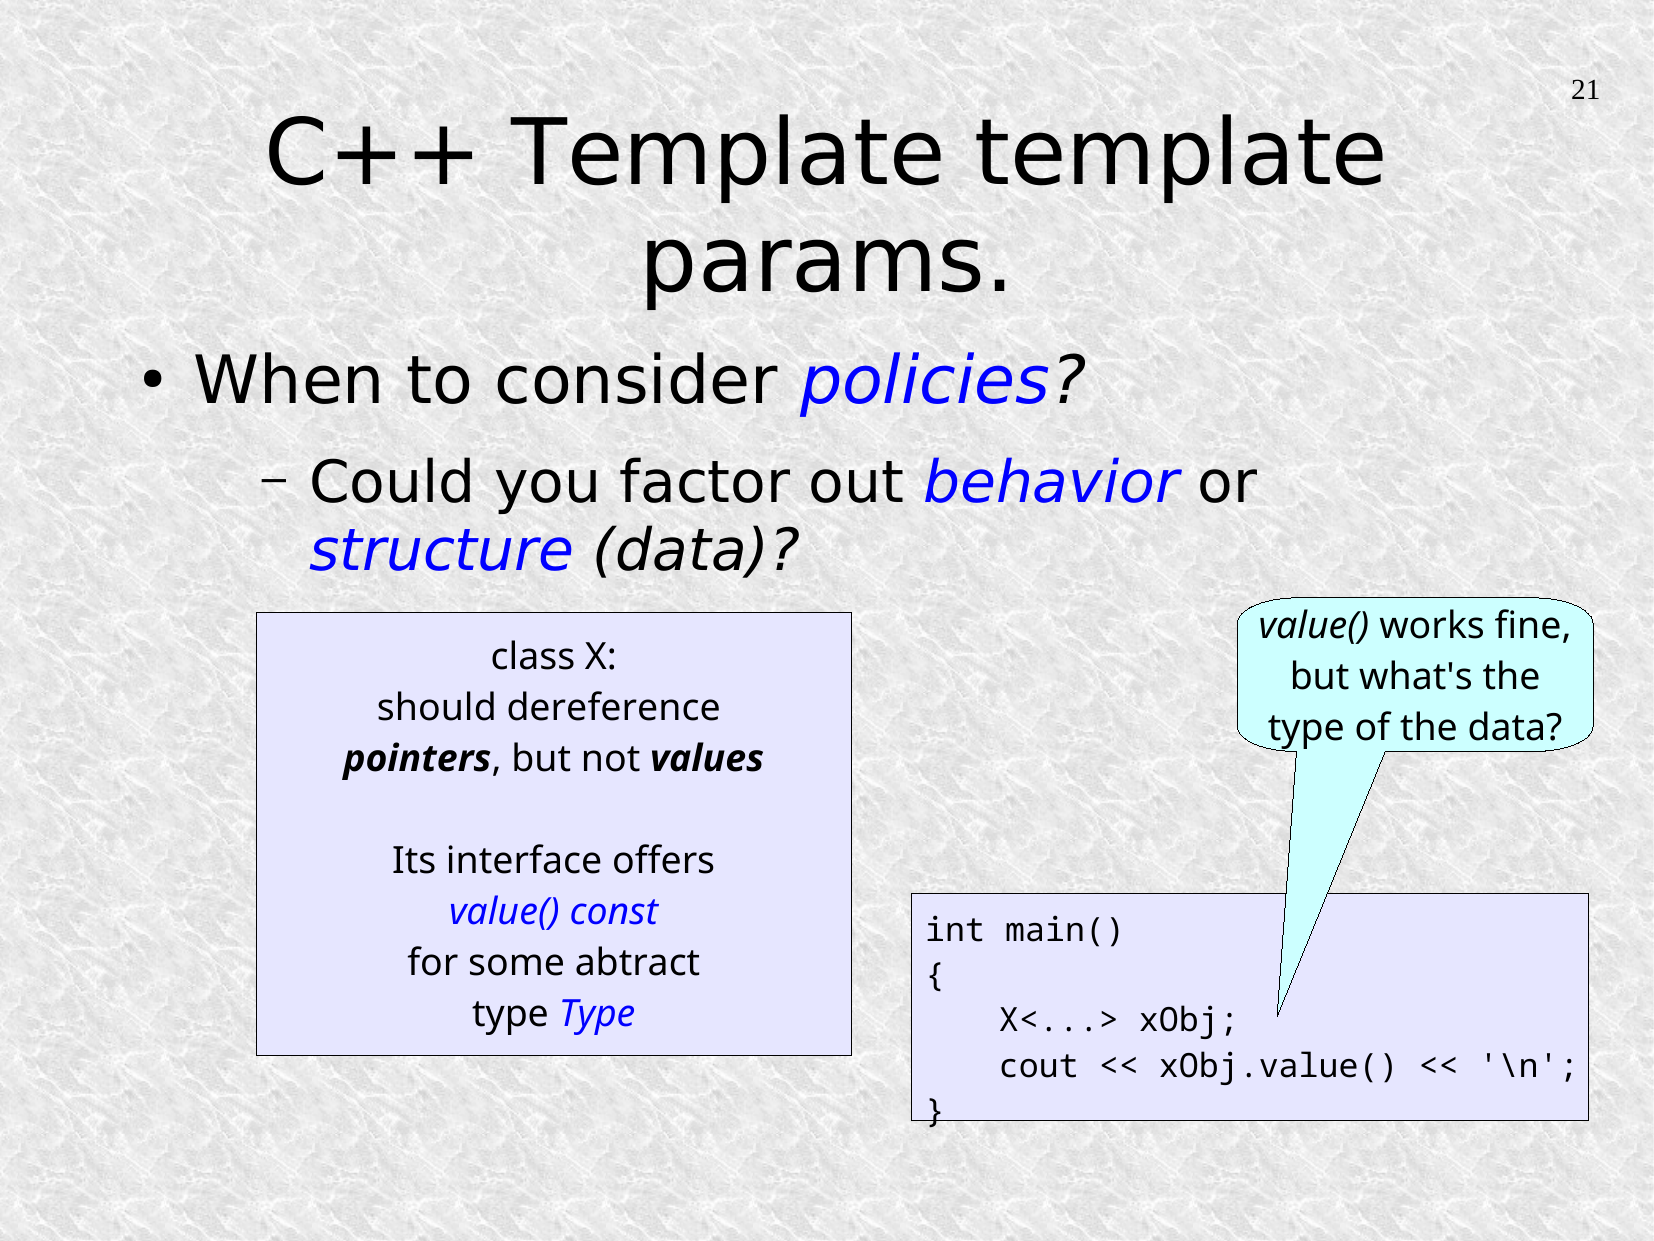

21
# C++ Template template params.
When to consider policies?
Could you factor out behavior or structure (data)?
value() works fine,
but what's the
type of the data?
class X:
should dereference
pointers, but not values
Its interface offers
value() const
for some abtract
type Type
int main()
{
	X<...> xObj;
	cout << xObj.value() << '\n';
}